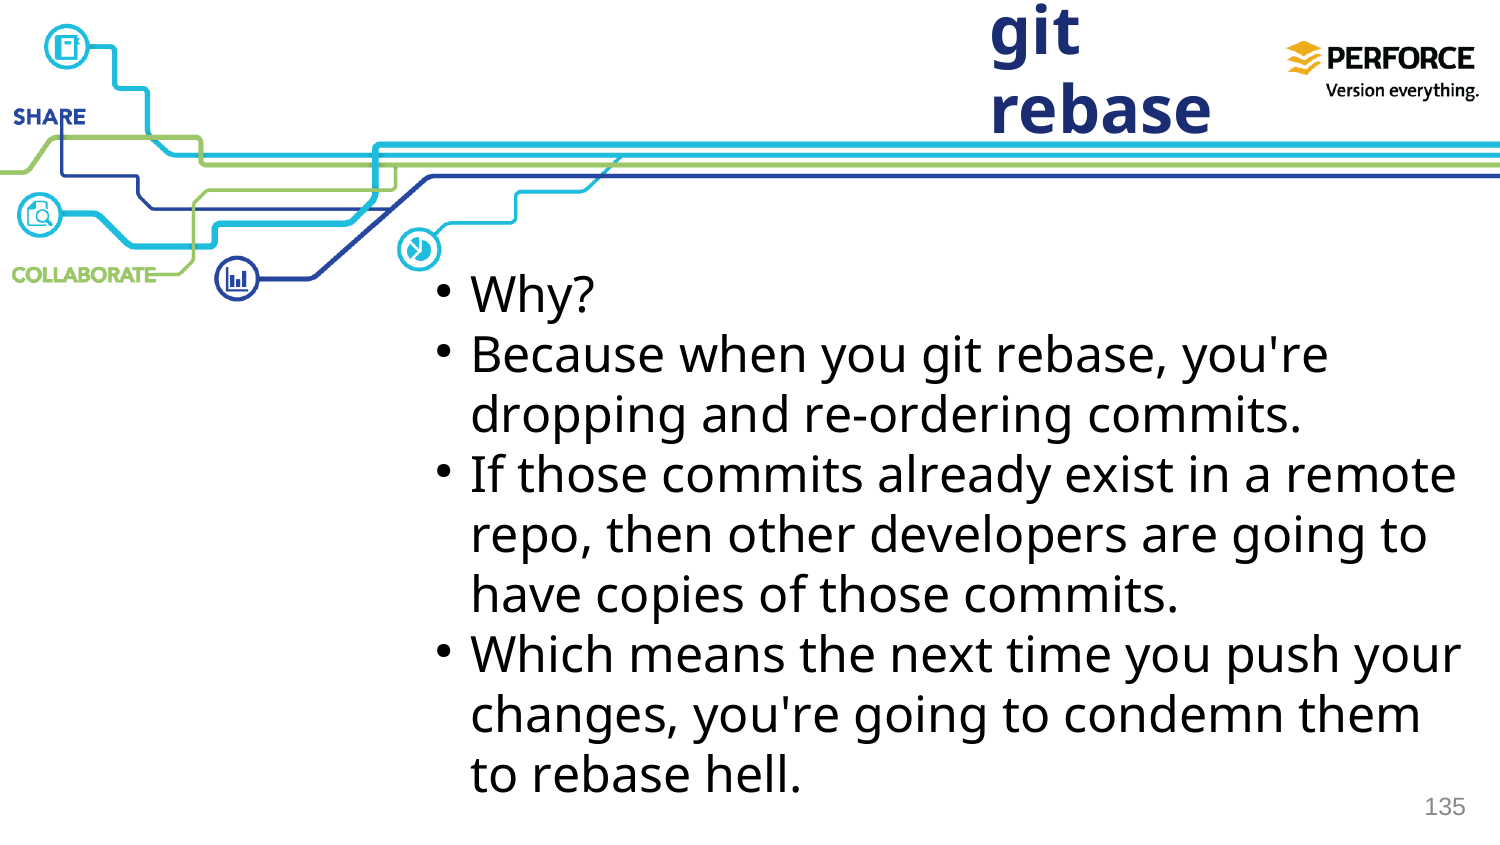

# git rebase
Why?
Because when you git rebase, you're dropping and re-ordering commits.
If those commits already exist in a remote repo, then other developers are going to have copies of those commits.
Which means the next time you push your changes, you're going to condemn them to rebase hell.